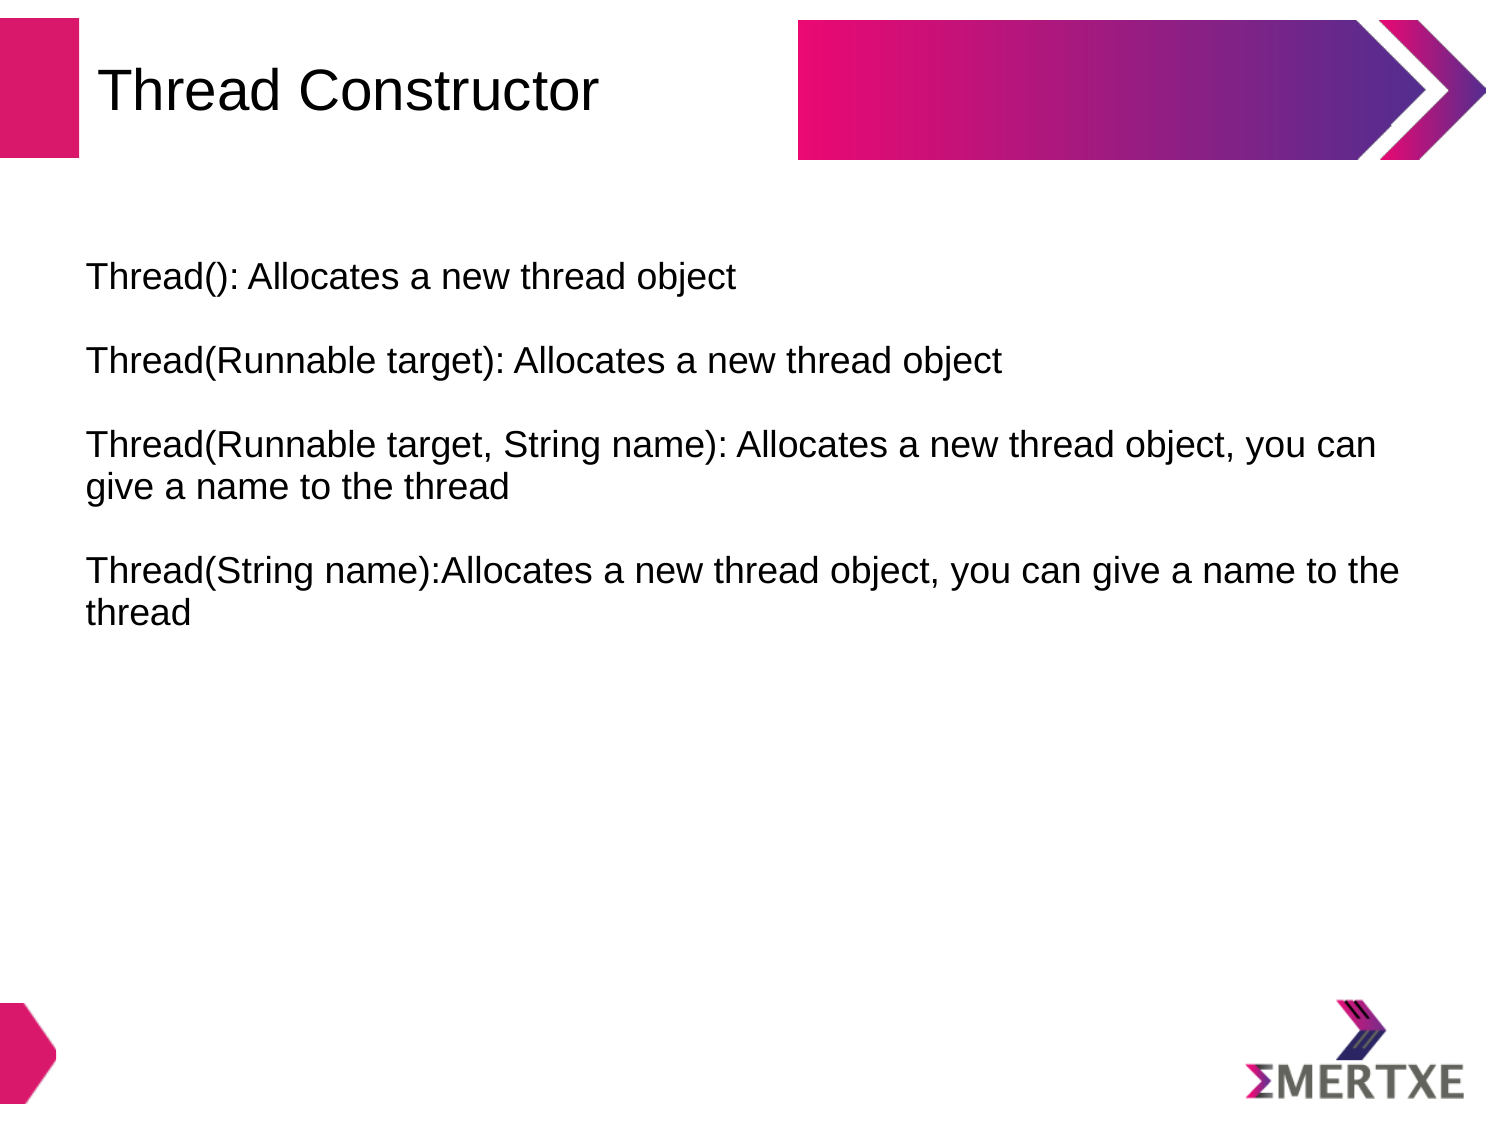

Thread Constructor
Thread(): Allocates a new thread object
Thread(Runnable target): Allocates a new thread object
Thread(Runnable target, String name): Allocates a new thread object, you can give a name to the thread
Thread(String name):Allocates a new thread object, you can give a name to the thread